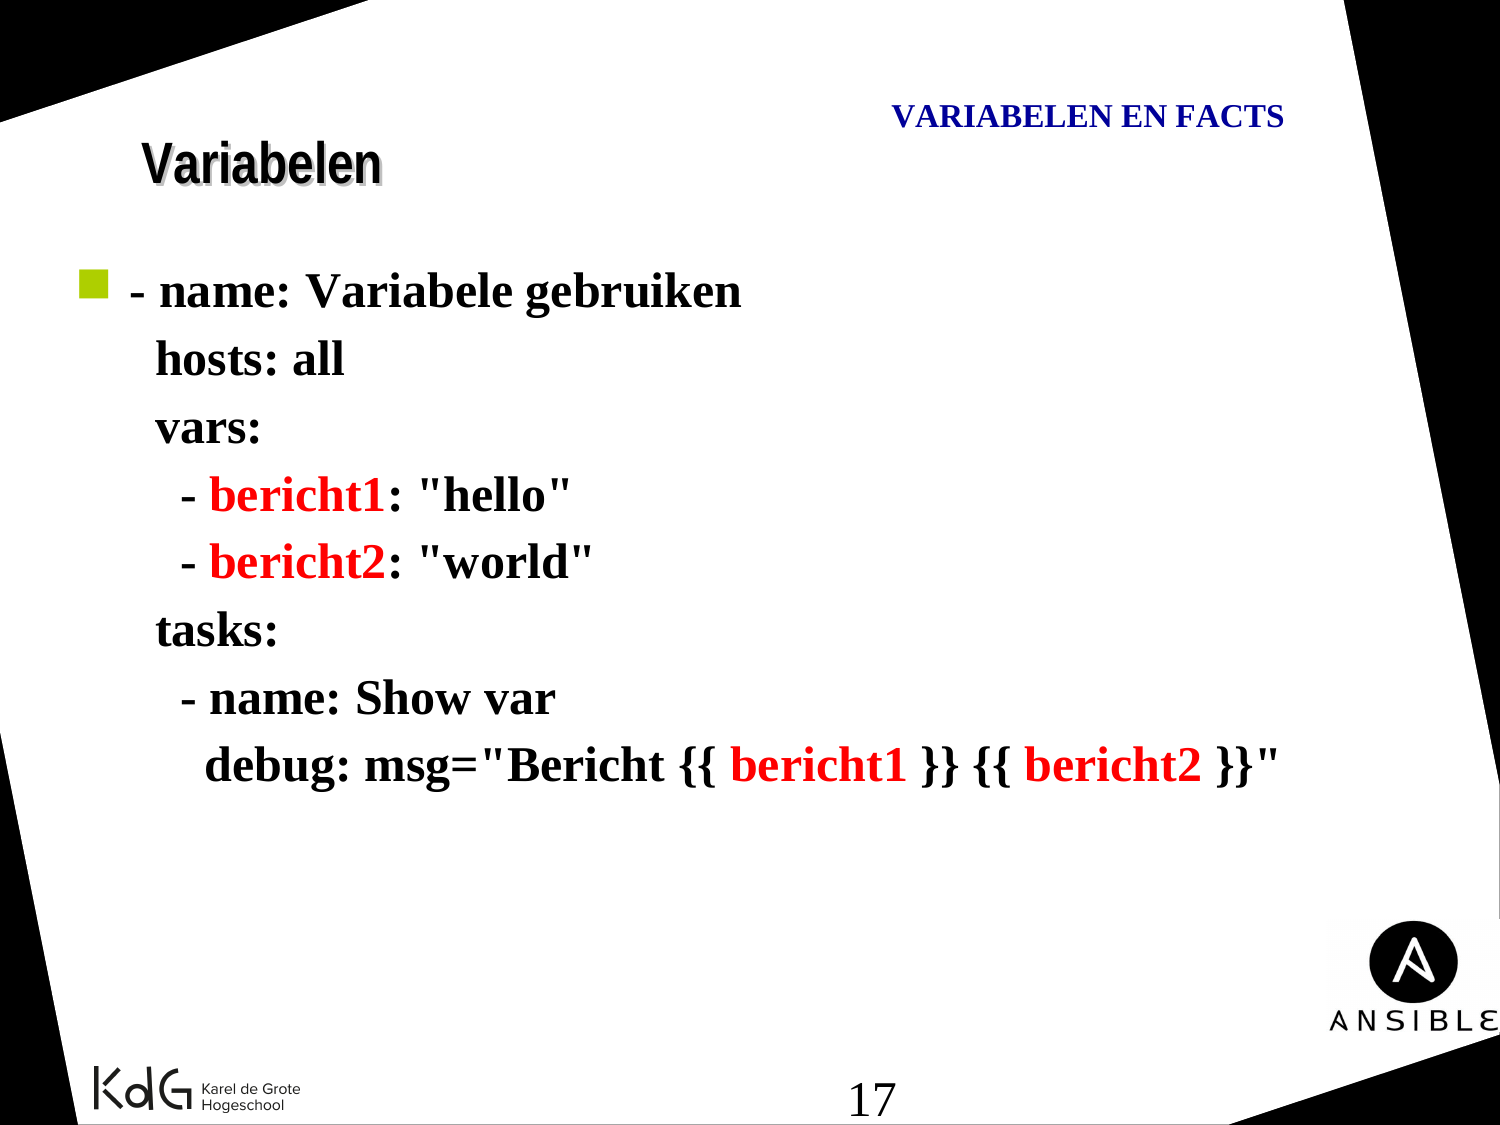

# Variabelen
VARIABELEN EN FACTS
- name: Variabele gebruiken
 hosts: all
 vars:
 - bericht1: "hello"
 - bericht2: "world"
 tasks:
 - name: Show var
 debug: msg="Bericht {{ bericht1 }} {{ bericht2 }}"